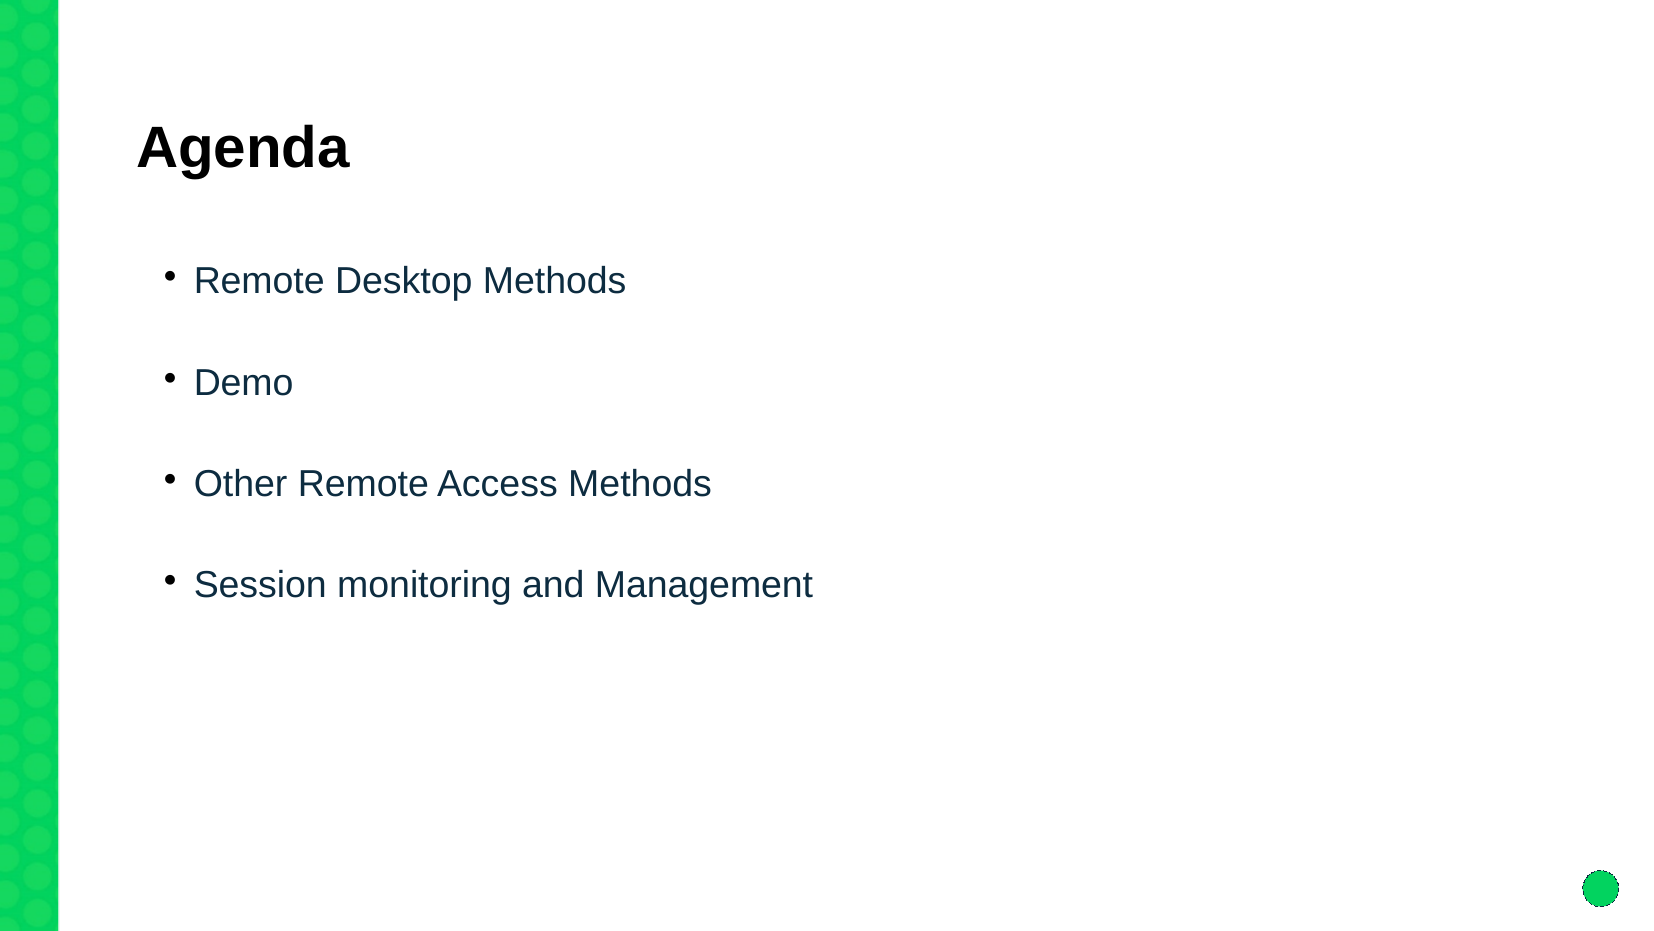

# Agenda
Remote Desktop Methods
Demo
Other Remote Access Methods
Session monitoring and Management